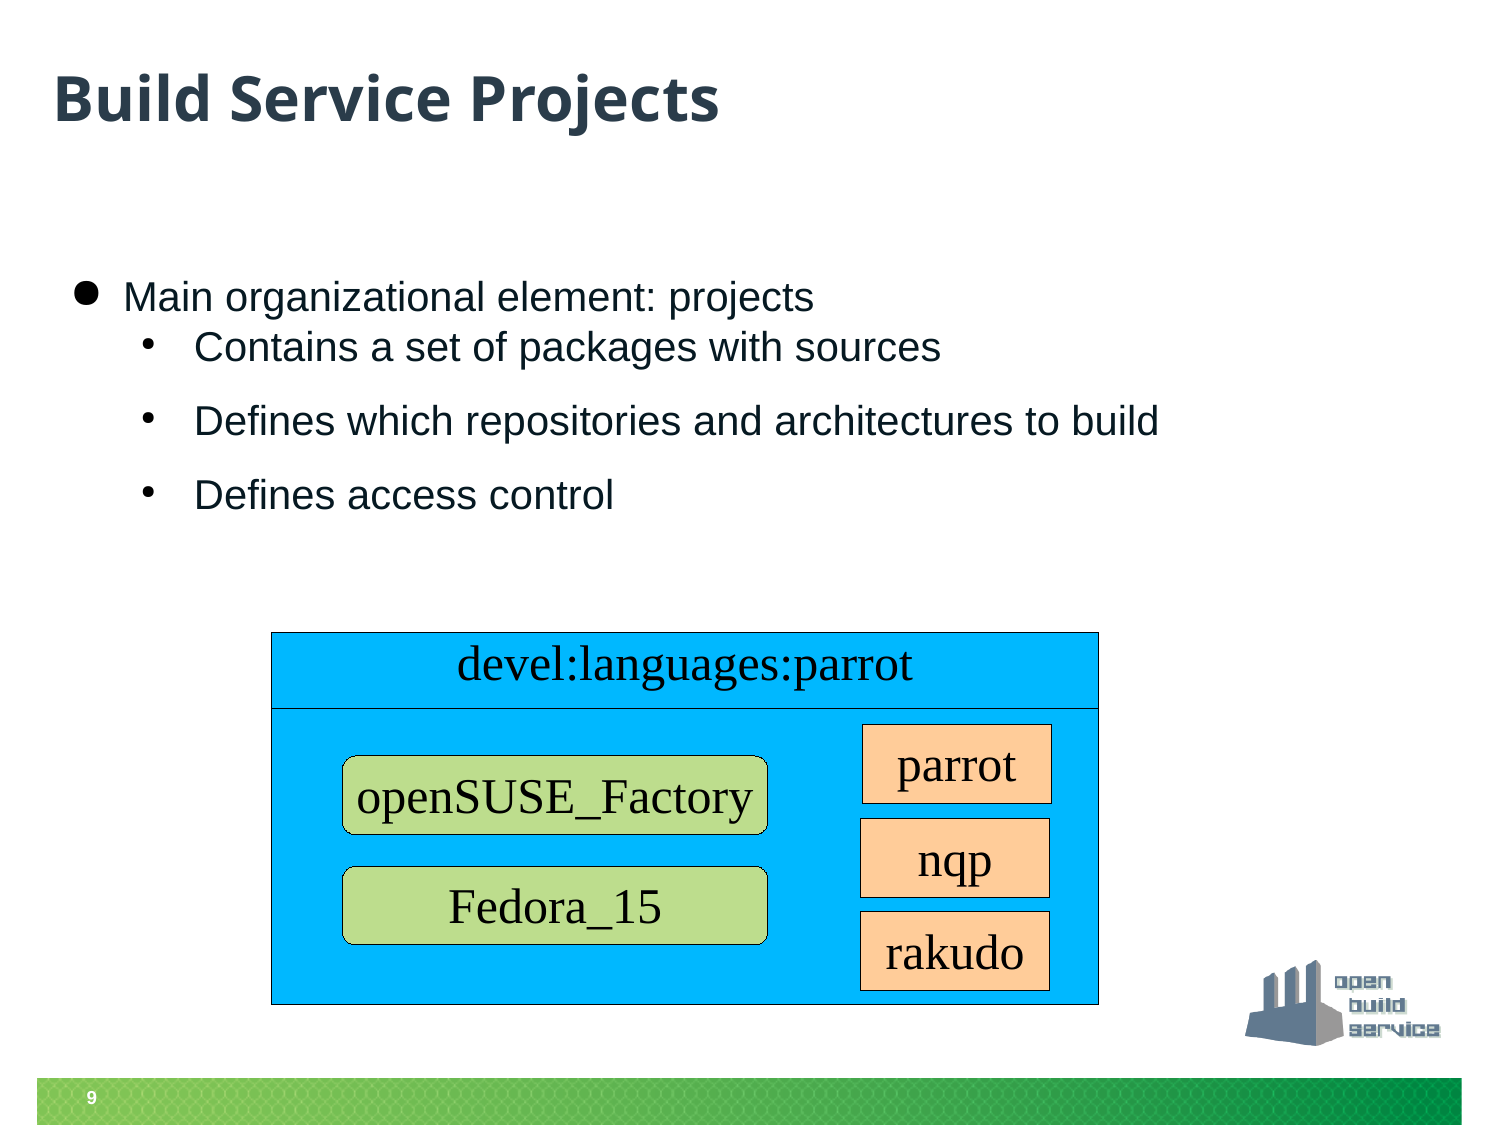

# Build Service Projects
Main organizational element: projects
Contains a set of packages with sources
Defines which repositories and architectures to build
Defines access control
devel:languages:parrot
parrot
openSUSE_Factory
nqp
Fedora_15
rakudo